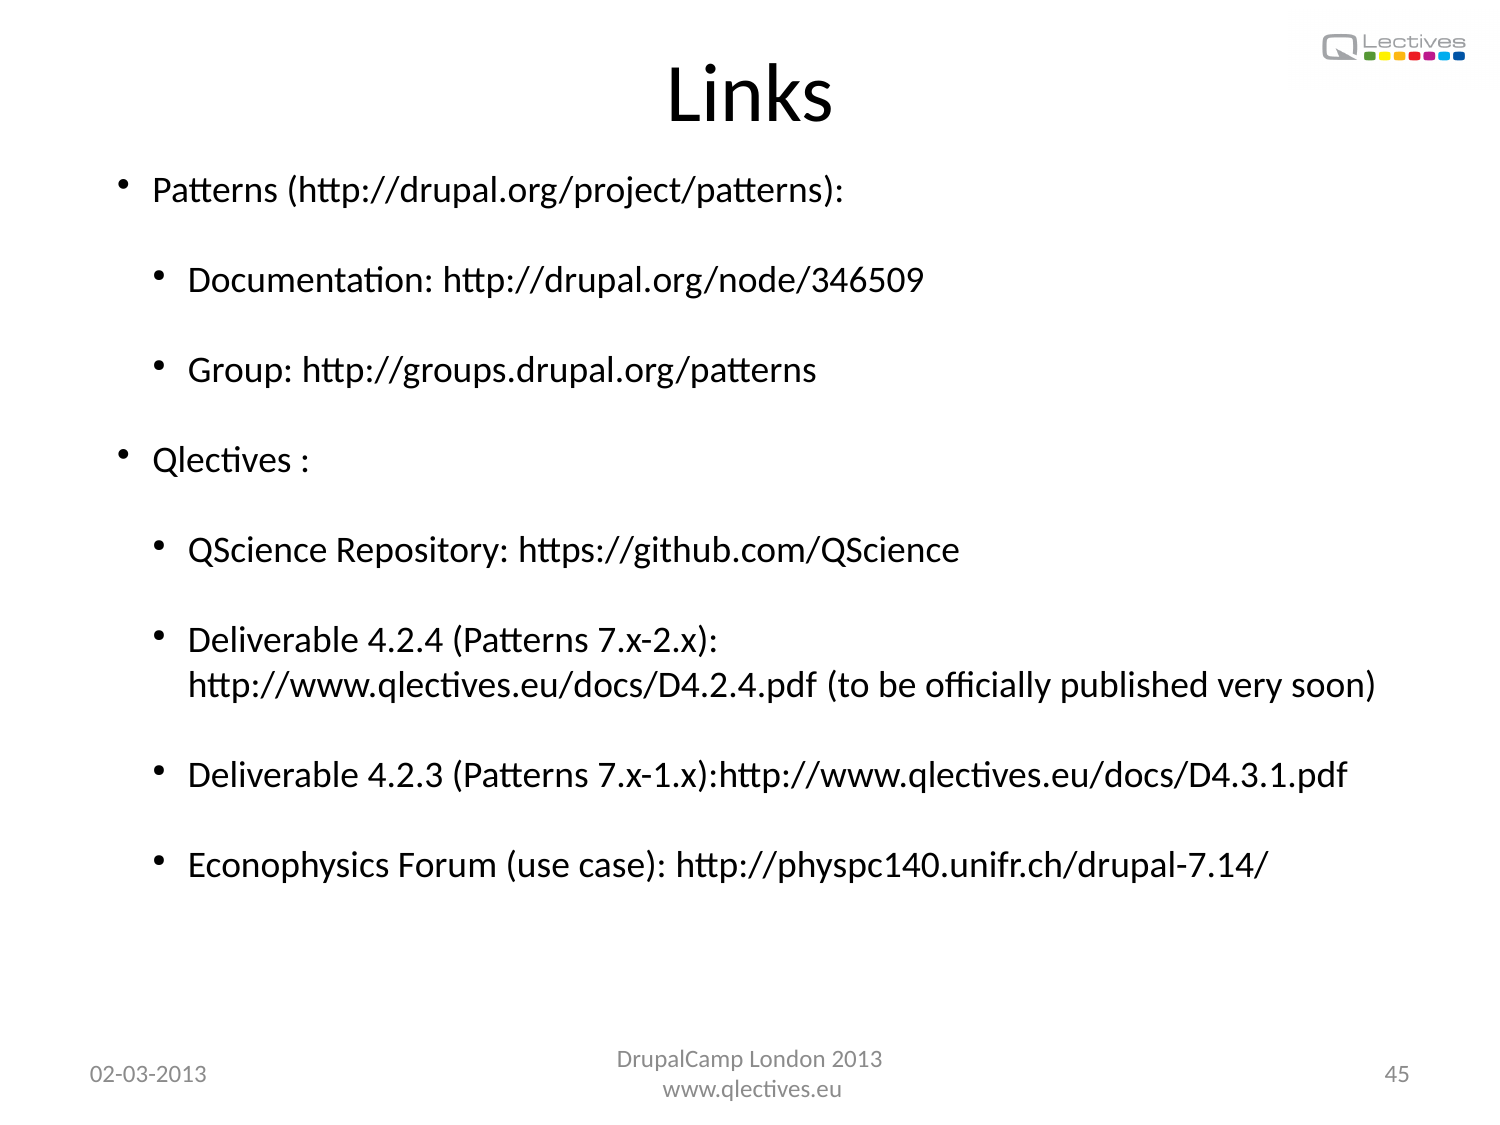

Links
Patterns (http://drupal.org/project/patterns):
Documentation: http://drupal.org/node/346509
Group: http://groups.drupal.org/patterns
Qlectives :
QScience Repository: https://github.com/QScience
Deliverable 4.2.4 (Patterns 7.x-2.x):
http://www.qlectives.eu/docs/D4.2.4.pdf (to be officially published very soon)
Deliverable 4.2.3 (Patterns 7.x-1.x):http://www.qlectives.eu/docs/D4.3.1.pdf
Econophysics Forum (use case): http://physpc140.unifr.ch/drupal-7.14/
02-03-2013
DrupalCamp London 2013
 www.qlectives.eu